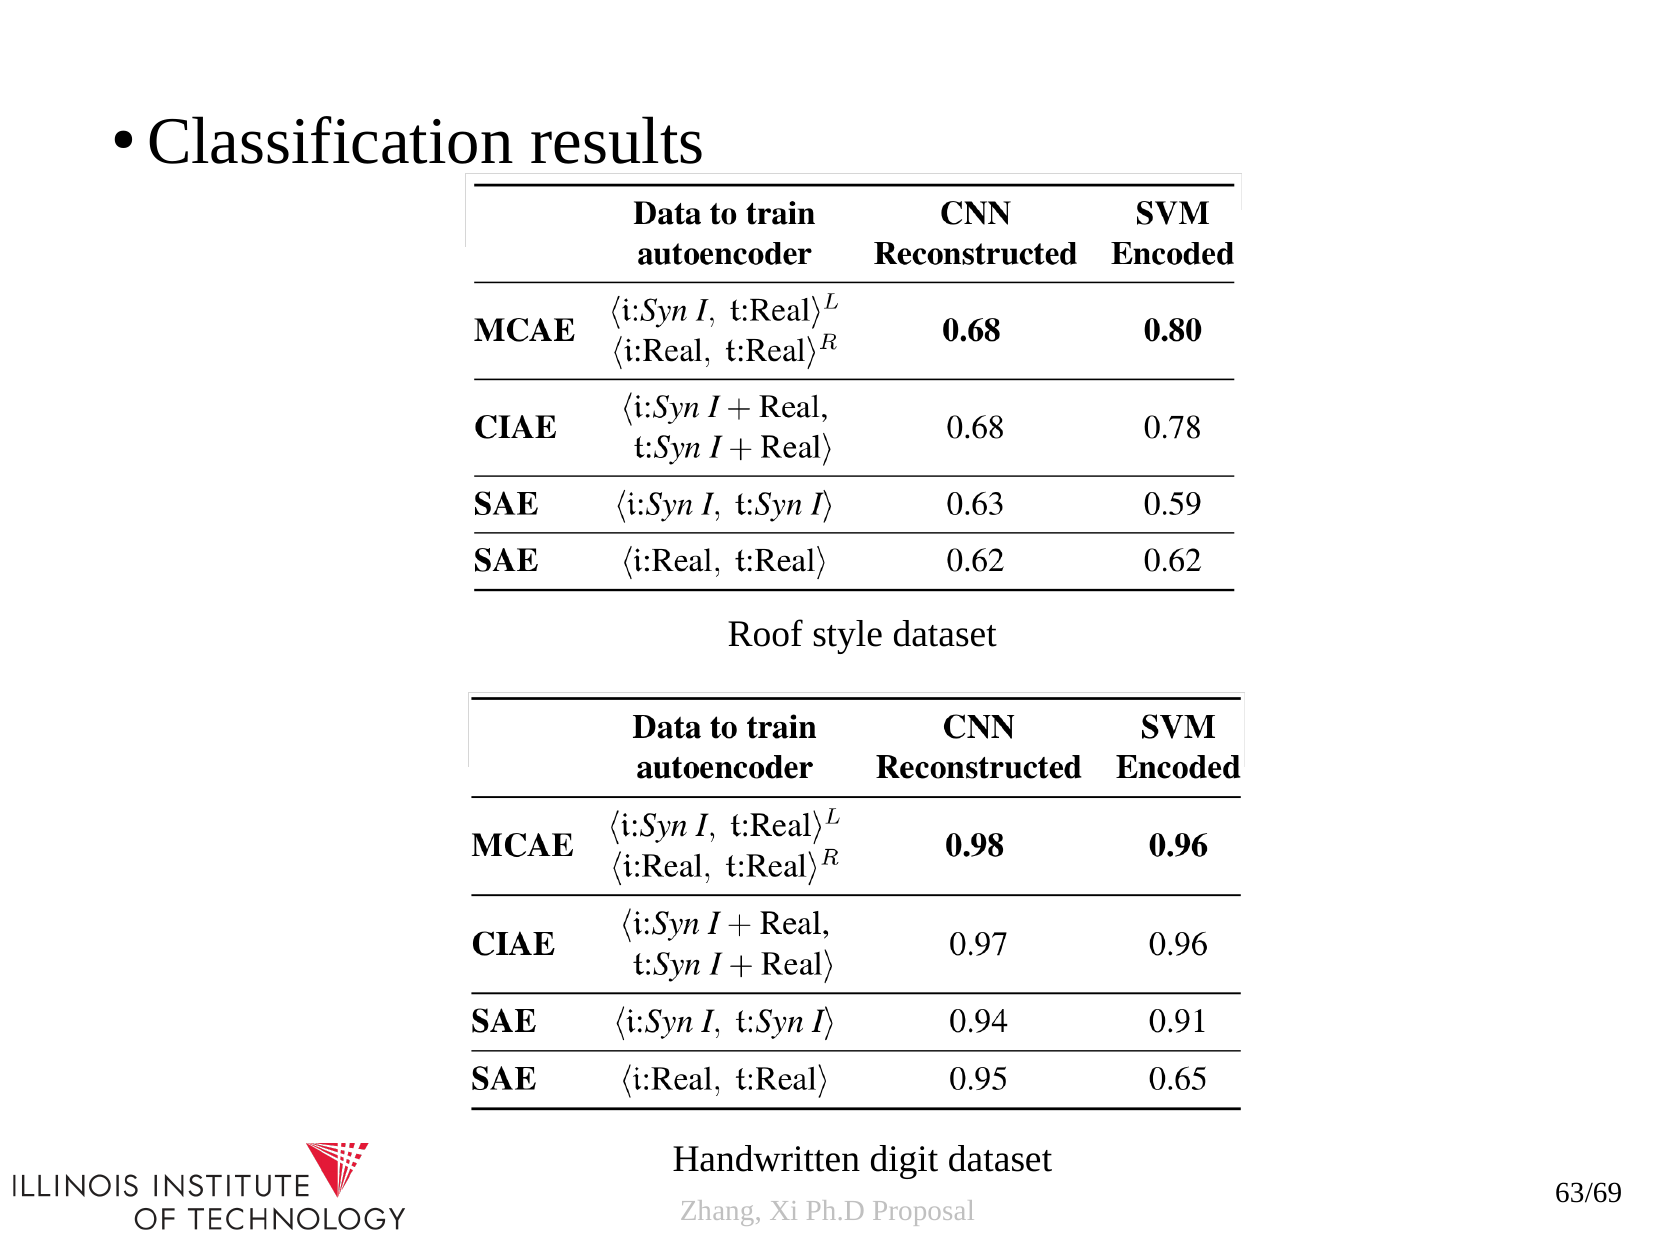

Classification results
Roof style dataset
Handwritten digit dataset
63
Zhang, Xi Ph.D Proposal